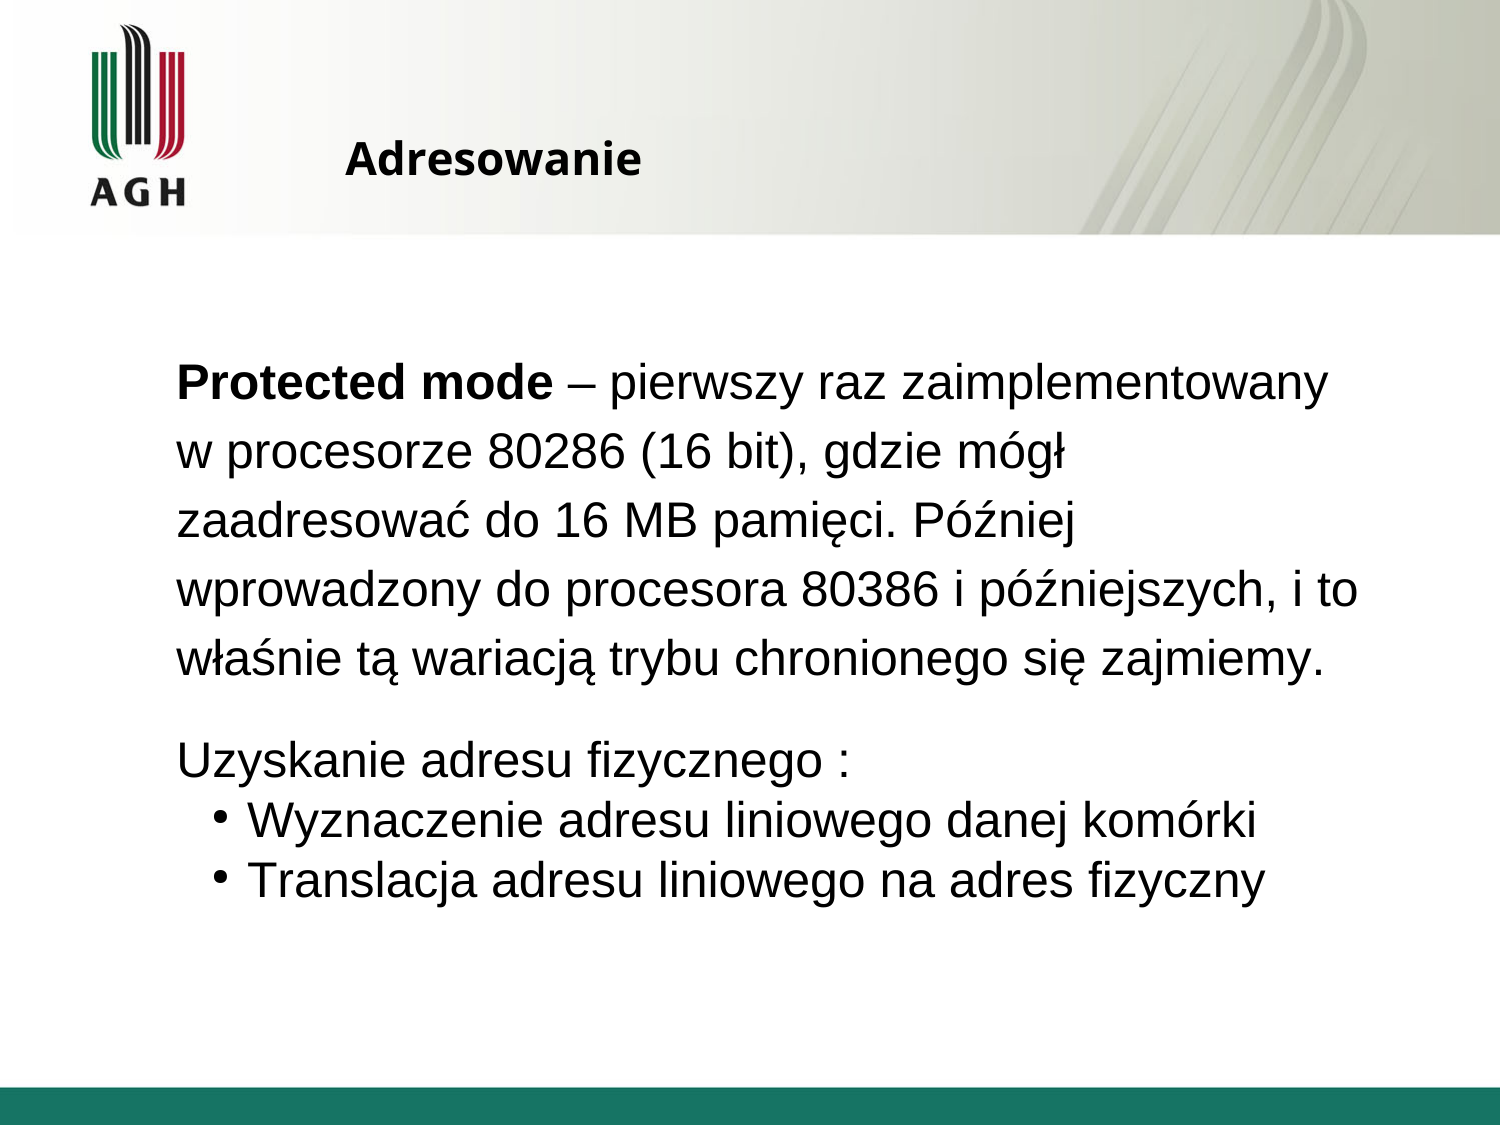

# Adresowanie
Protected mode – pierwszy raz zaimplementowany w procesorze 80286 (16 bit), gdzie mógł zaadresować do 16 MB pamięci. Później wprowadzony do procesora 80386 i późniejszych, i to właśnie tą wariacją trybu chronionego się zajmiemy.
Uzyskanie adresu fizycznego :
Wyznaczenie adresu liniowego danej komórki
Translacja adresu liniowego na adres fizyczny